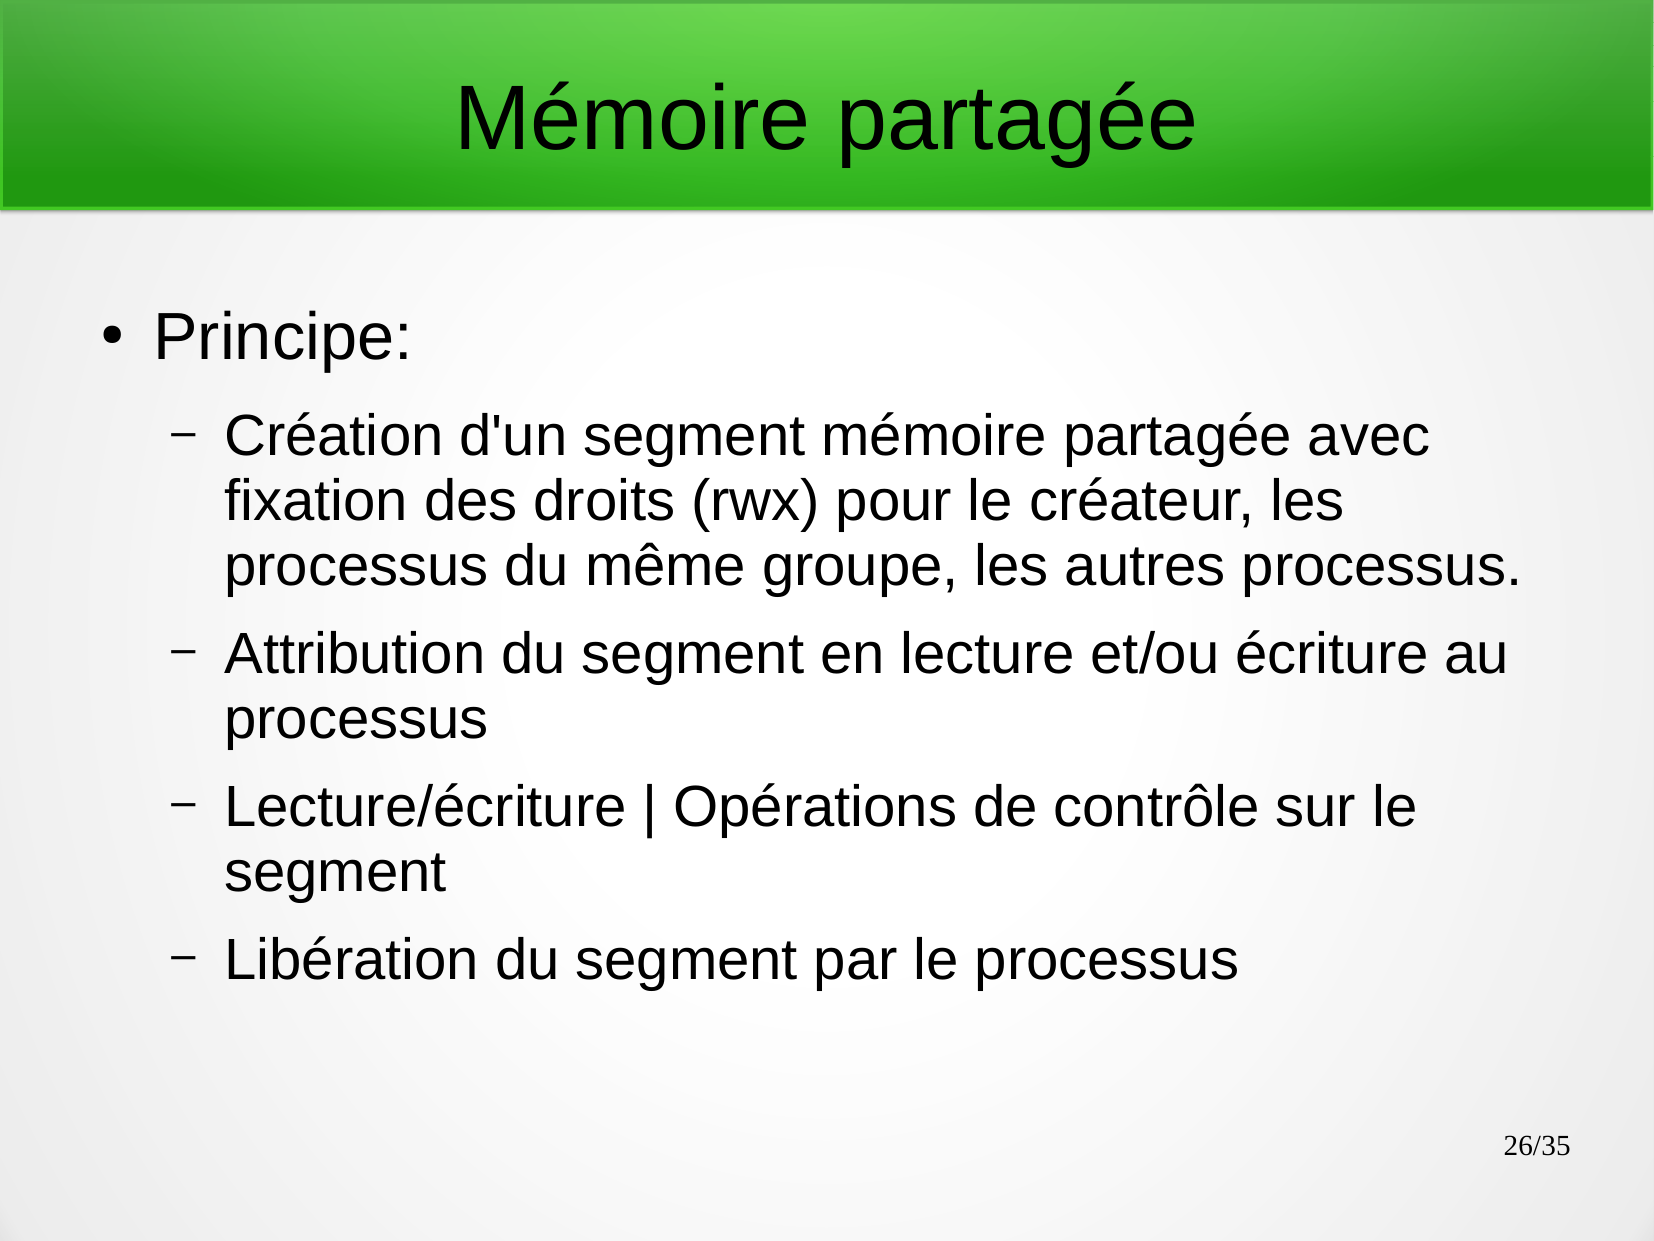

# Mémoire partagée
Principe:
Création d'un segment mémoire partagée avec fixation des droits (rwx) pour le créateur, les processus du même groupe, les autres processus.
Attribution du segment en lecture et/ou écriture au processus
Lecture/écriture | Opérations de contrôle sur le segment
Libération du segment par le processus
26